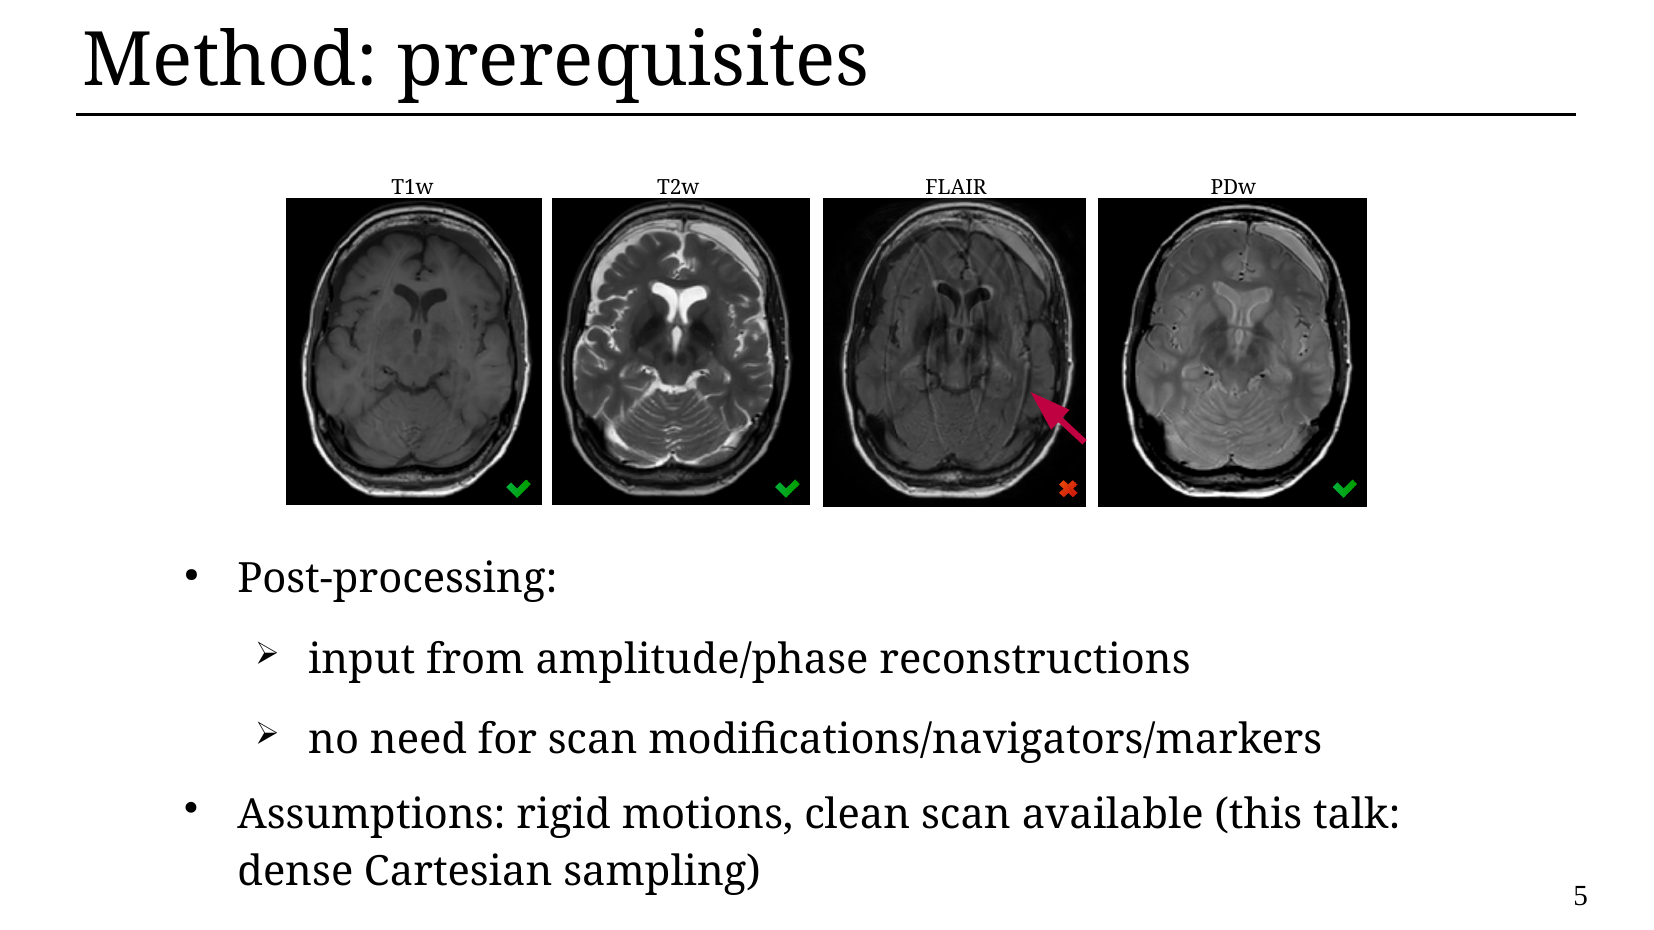

# Method: prerequisites
T1w
T2w
FLAIR
PDw
Post-processing:
input from amplitude/phase reconstructions
no need for scan modifications/navigators/markers
Assumptions: rigid motions, clean scan available (this talk: dense Cartesian sampling)